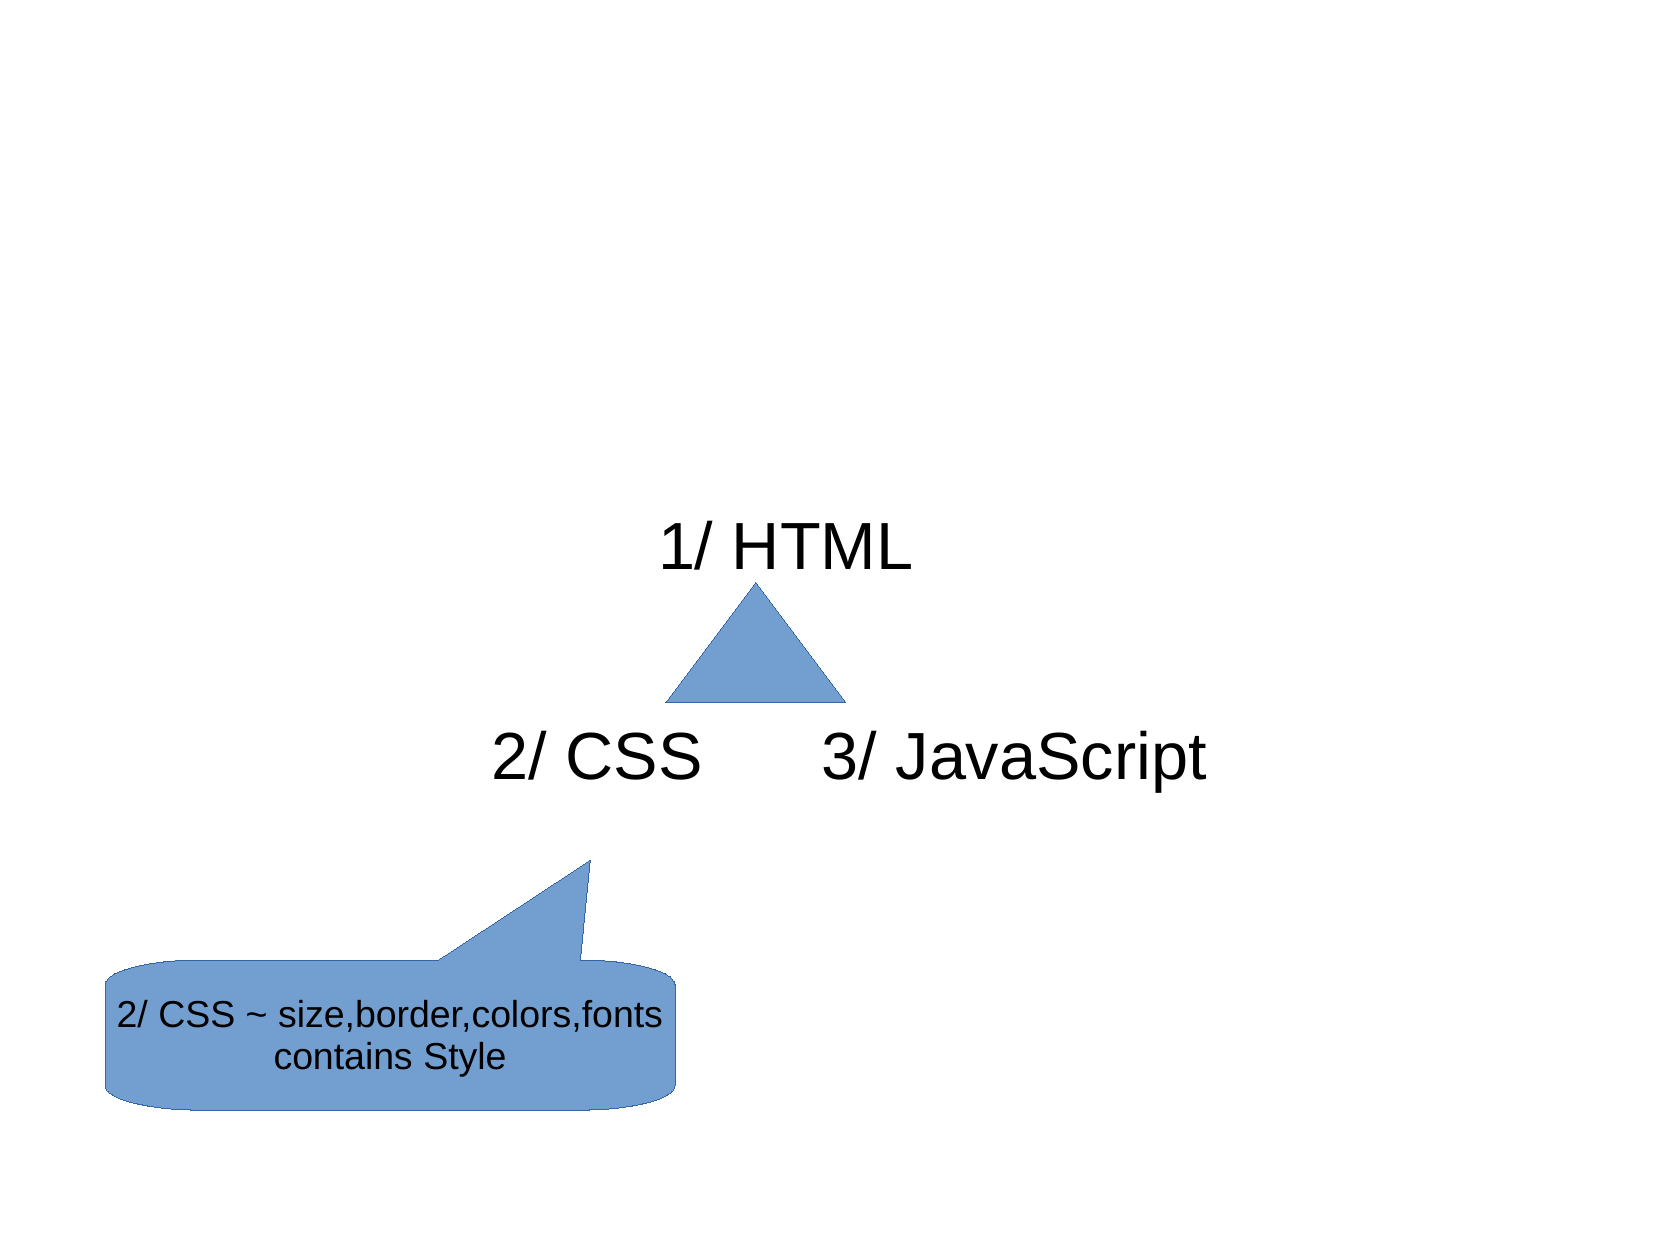

1/ HTML
2/ CSS
3/ JavaScript
2/ CSS ~ size,border,colors,fonts
contains Style